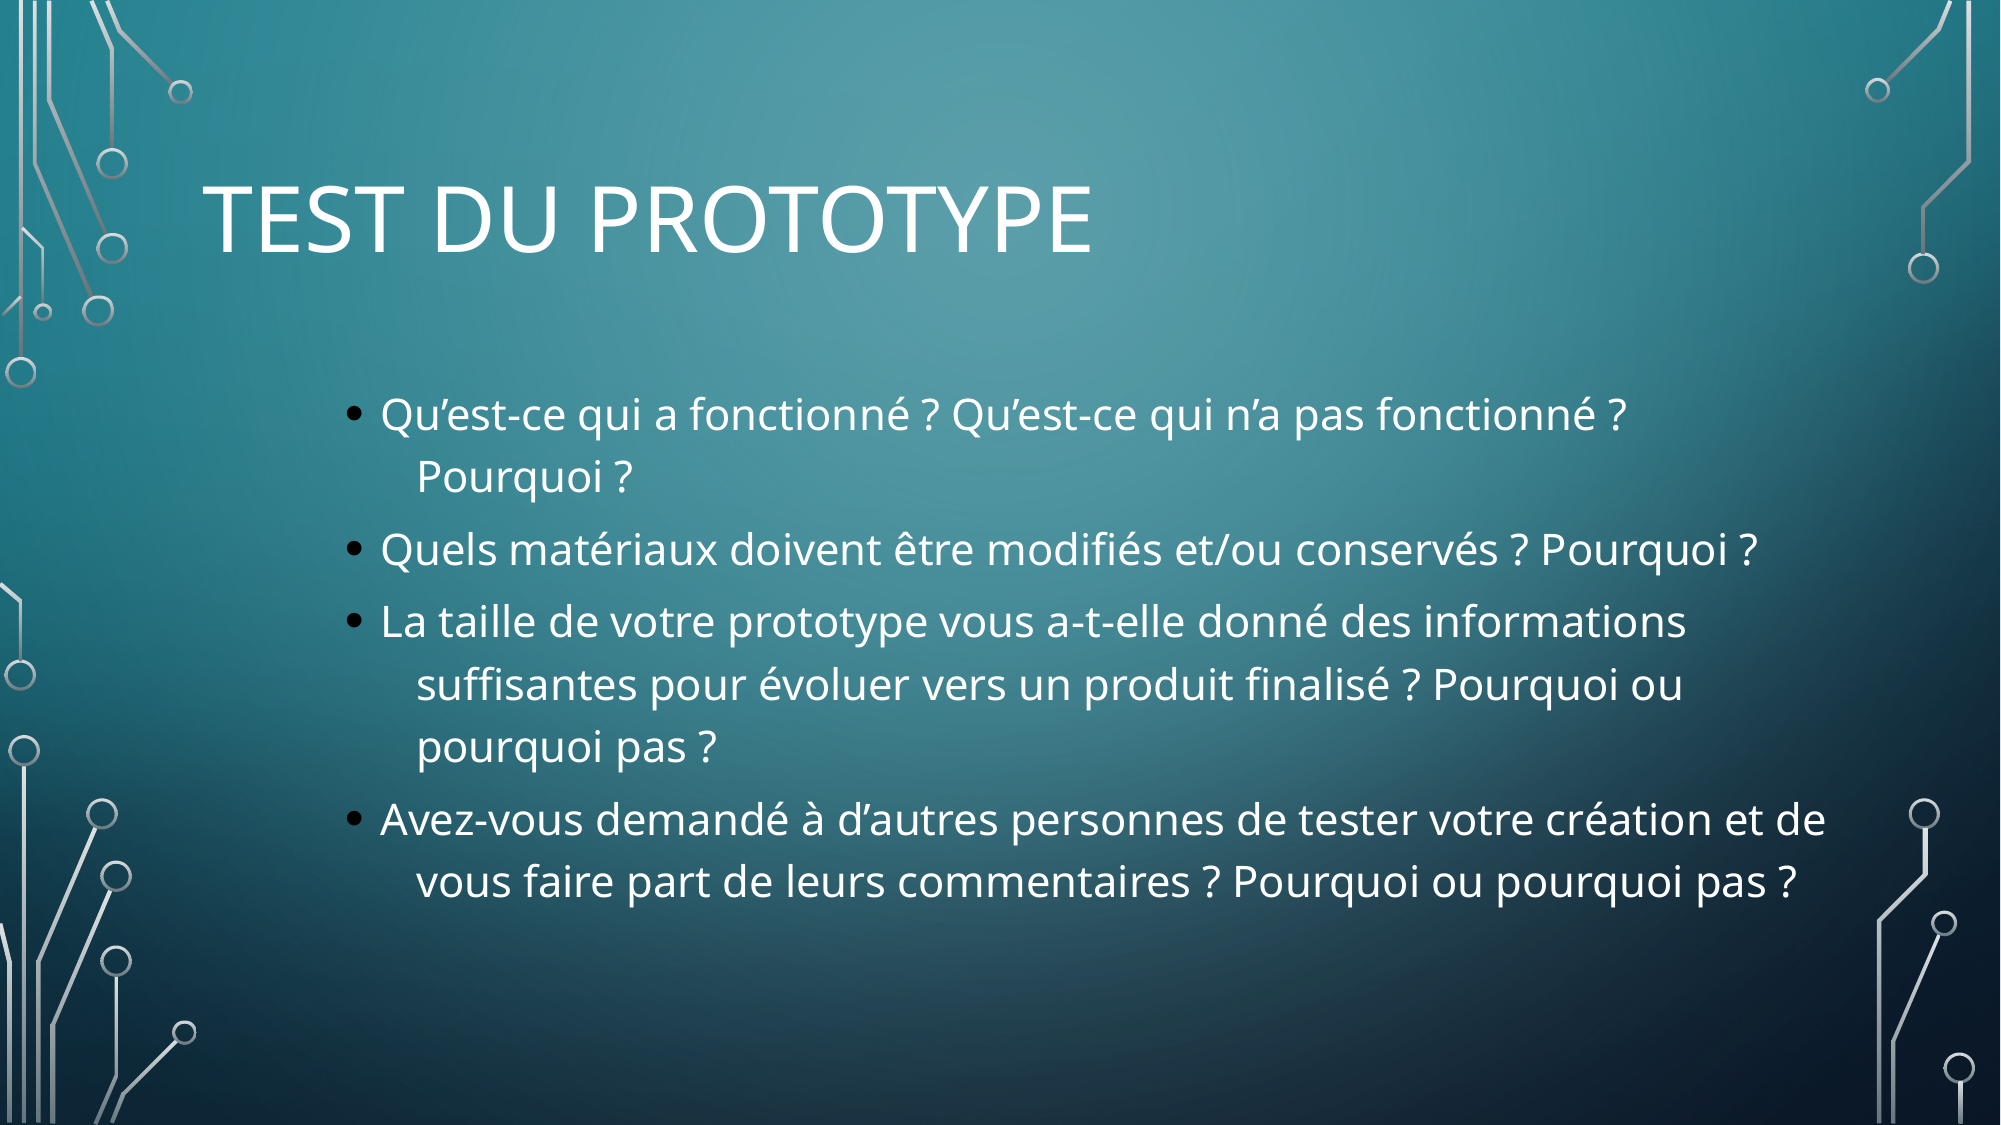

# Test du prototype
Qu’est-ce qui a fonctionné ? Qu’est-ce qui n’a pas fonctionné ? Pourquoi ?
Quels matériaux doivent être modifiés et/ou conservés ? Pourquoi ?
La taille de votre prototype vous a-t-elle donné des informations suffisantes pour évoluer vers un produit finalisé ? Pourquoi ou pourquoi pas ?
Avez-vous demandé à d’autres personnes de tester votre création et de vous faire part de leurs commentaires ? Pourquoi ou pourquoi pas ?